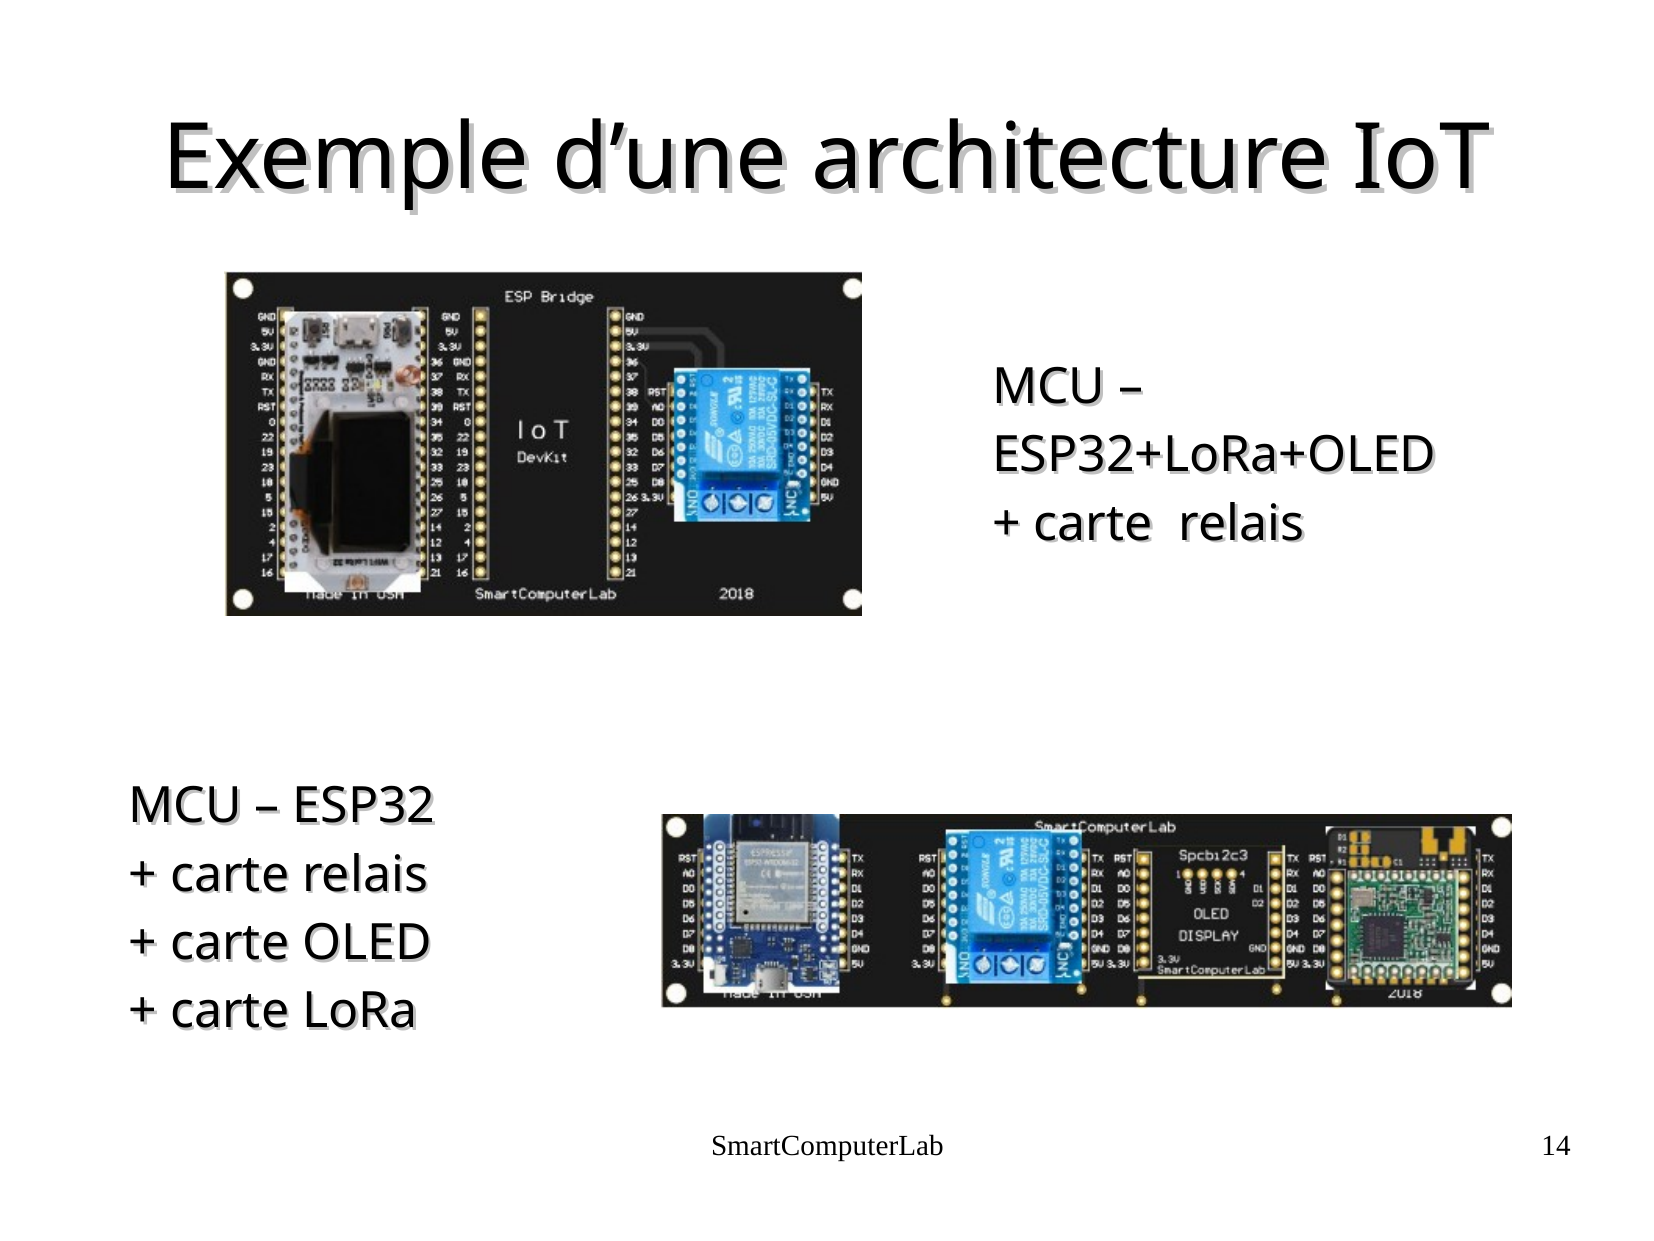

# Exemple d’une architecture IoT
MCU – ESP32+LoRa+OLED
+ carte relais
MCU – ESP32
+ carte relais
+ carte OLED
+ carte LoRa
SmartComputerLab
14